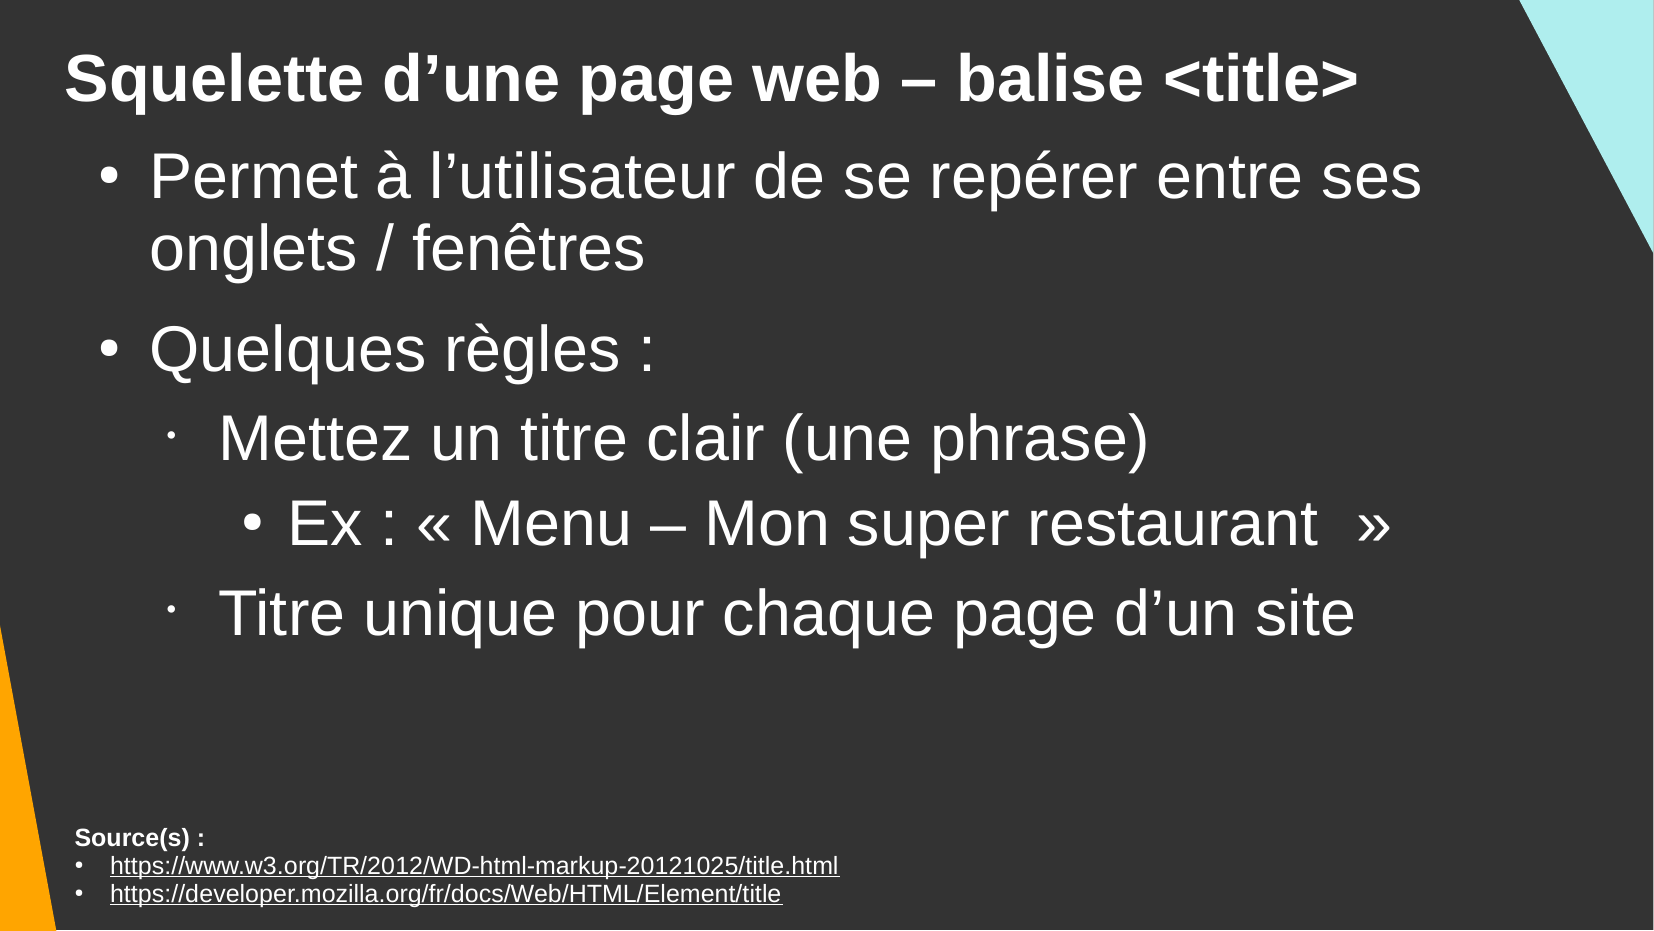

# Squelette d’une page web – balise <title>
Permet à l’utilisateur de se repérer entre ses onglets / fenêtres
Quelques règles :
Mettez un titre clair (une phrase)
Ex : « Menu – Mon super restaurant »
Titre unique pour chaque page d’un site
Source(s) :
https://www.w3.org/TR/2012/WD-html-markup-20121025/title.html
https://developer.mozilla.org/fr/docs/Web/HTML/Element/title